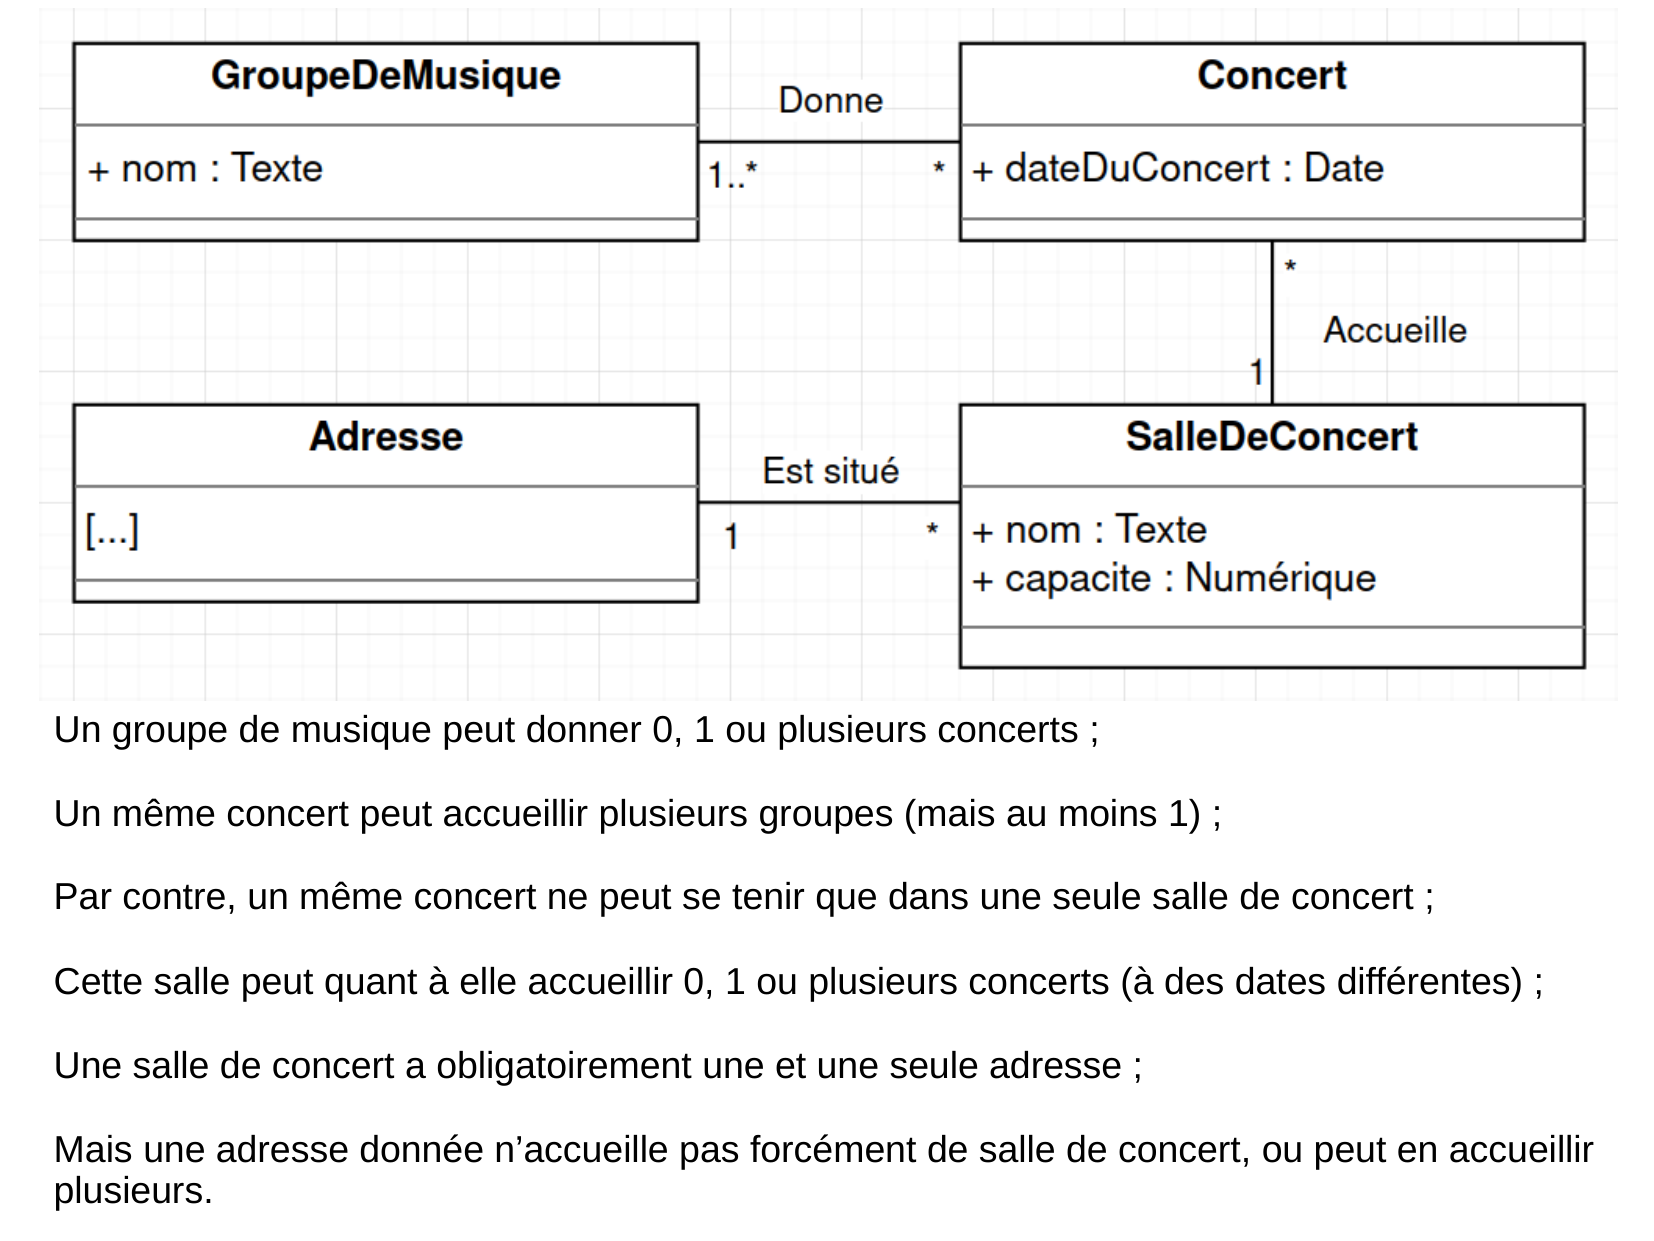

Un groupe de musique peut donner 0, 1 ou plusieurs concerts ;
Un même concert peut accueillir plusieurs groupes (mais au moins 1) ;
Par contre, un même concert ne peut se tenir que dans une seule salle de concert ;
Cette salle peut quant à elle accueillir 0, 1 ou plusieurs concerts (à des dates différentes) ;
Une salle de concert a obligatoirement une et une seule adresse ;
Mais une adresse donnée n’accueille pas forcément de salle de concert, ou peut en accueillir plusieurs.